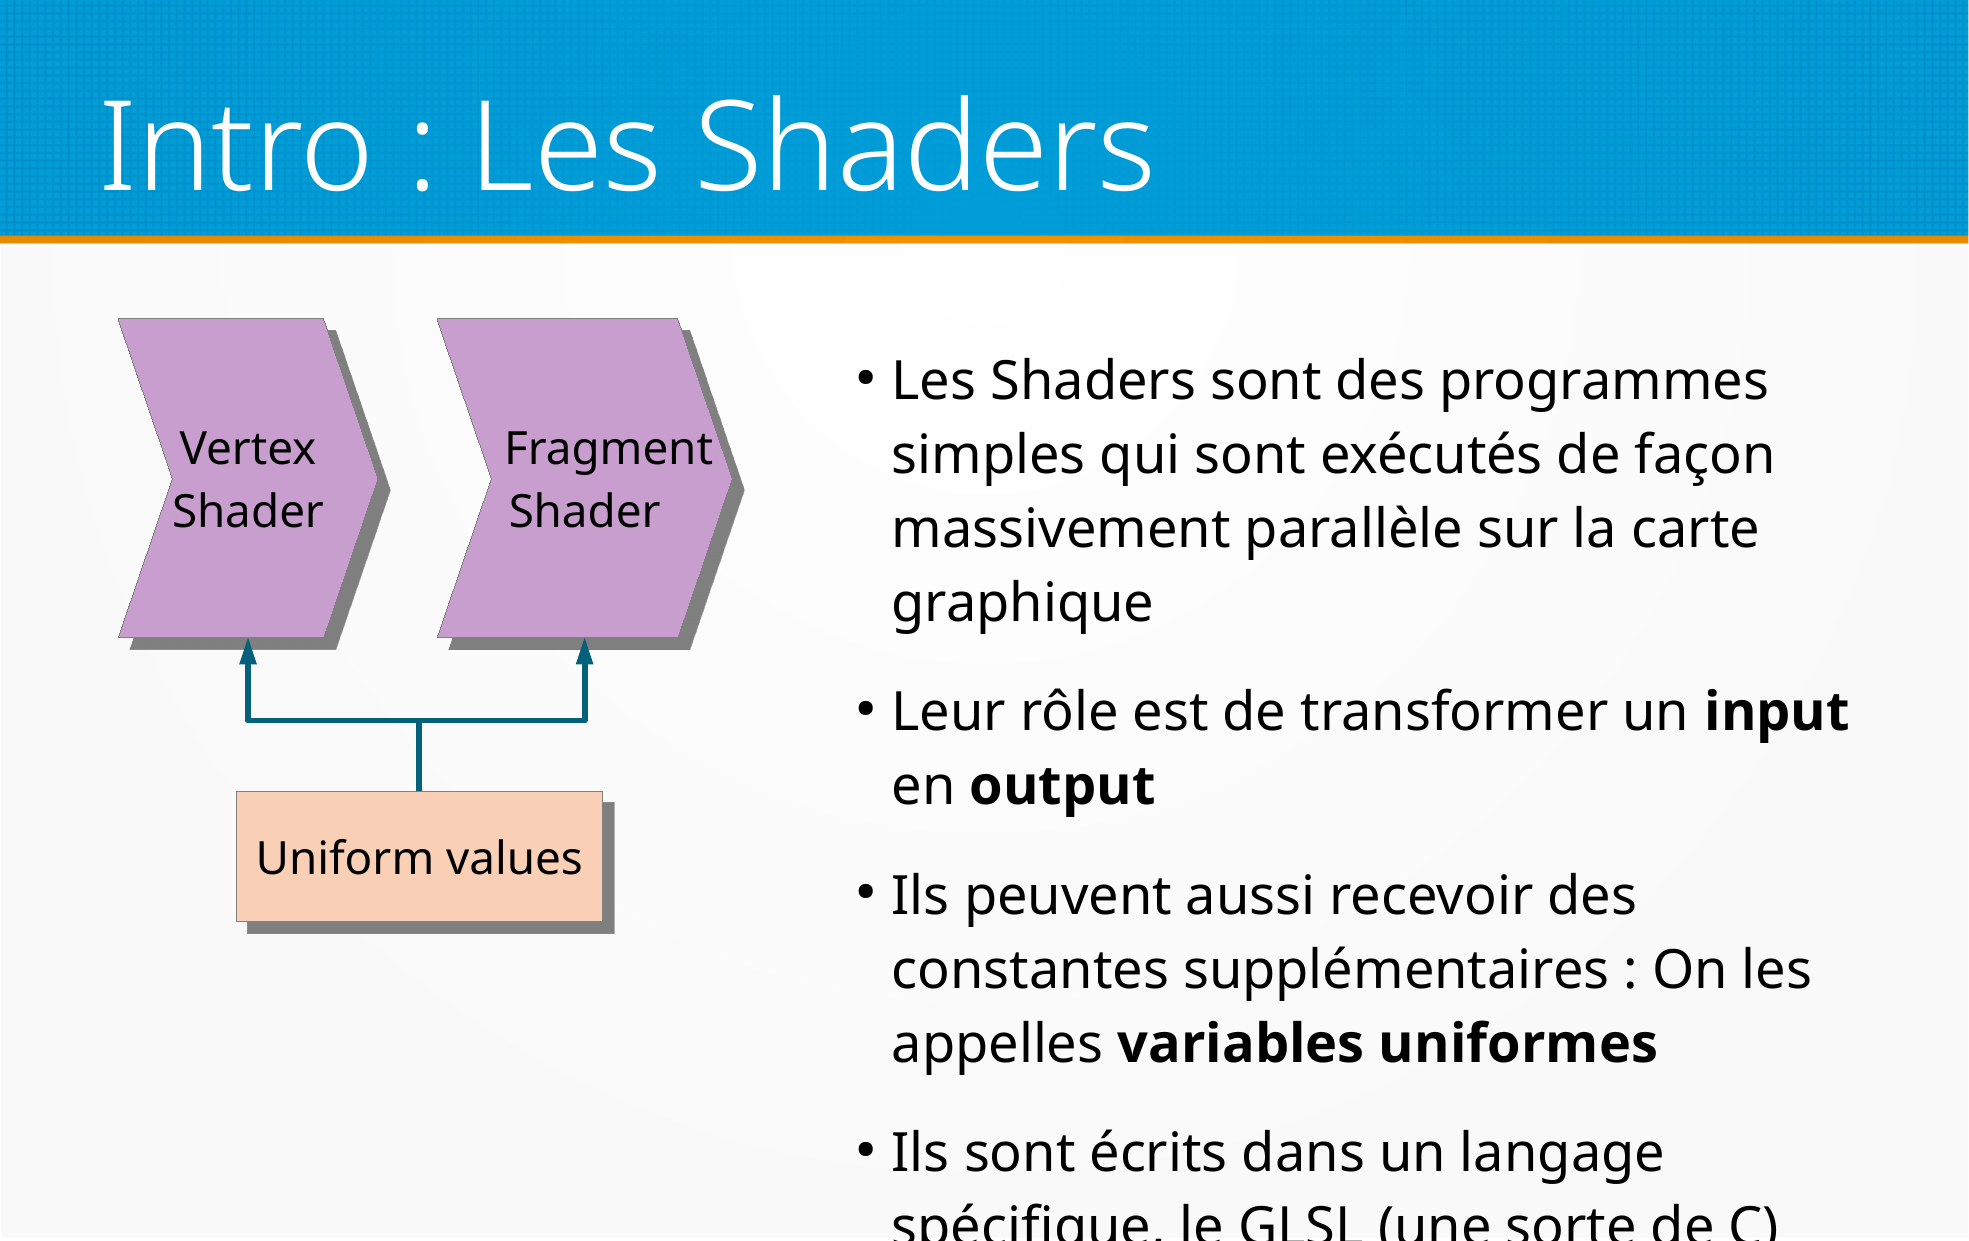

# Intro : Les Shaders
Vertex
Shader
 Fragment
Shader
Les Shaders sont des programmes simples qui sont exécutés de façon massivement parallèle sur la carte graphique
Leur rôle est de transformer un input en output
Ils peuvent aussi recevoir des constantes supplémentaires : On les appelles variables uniformes
Ils sont écrits dans un langage spécifique, le GLSL (une sorte de C)
Uniform values